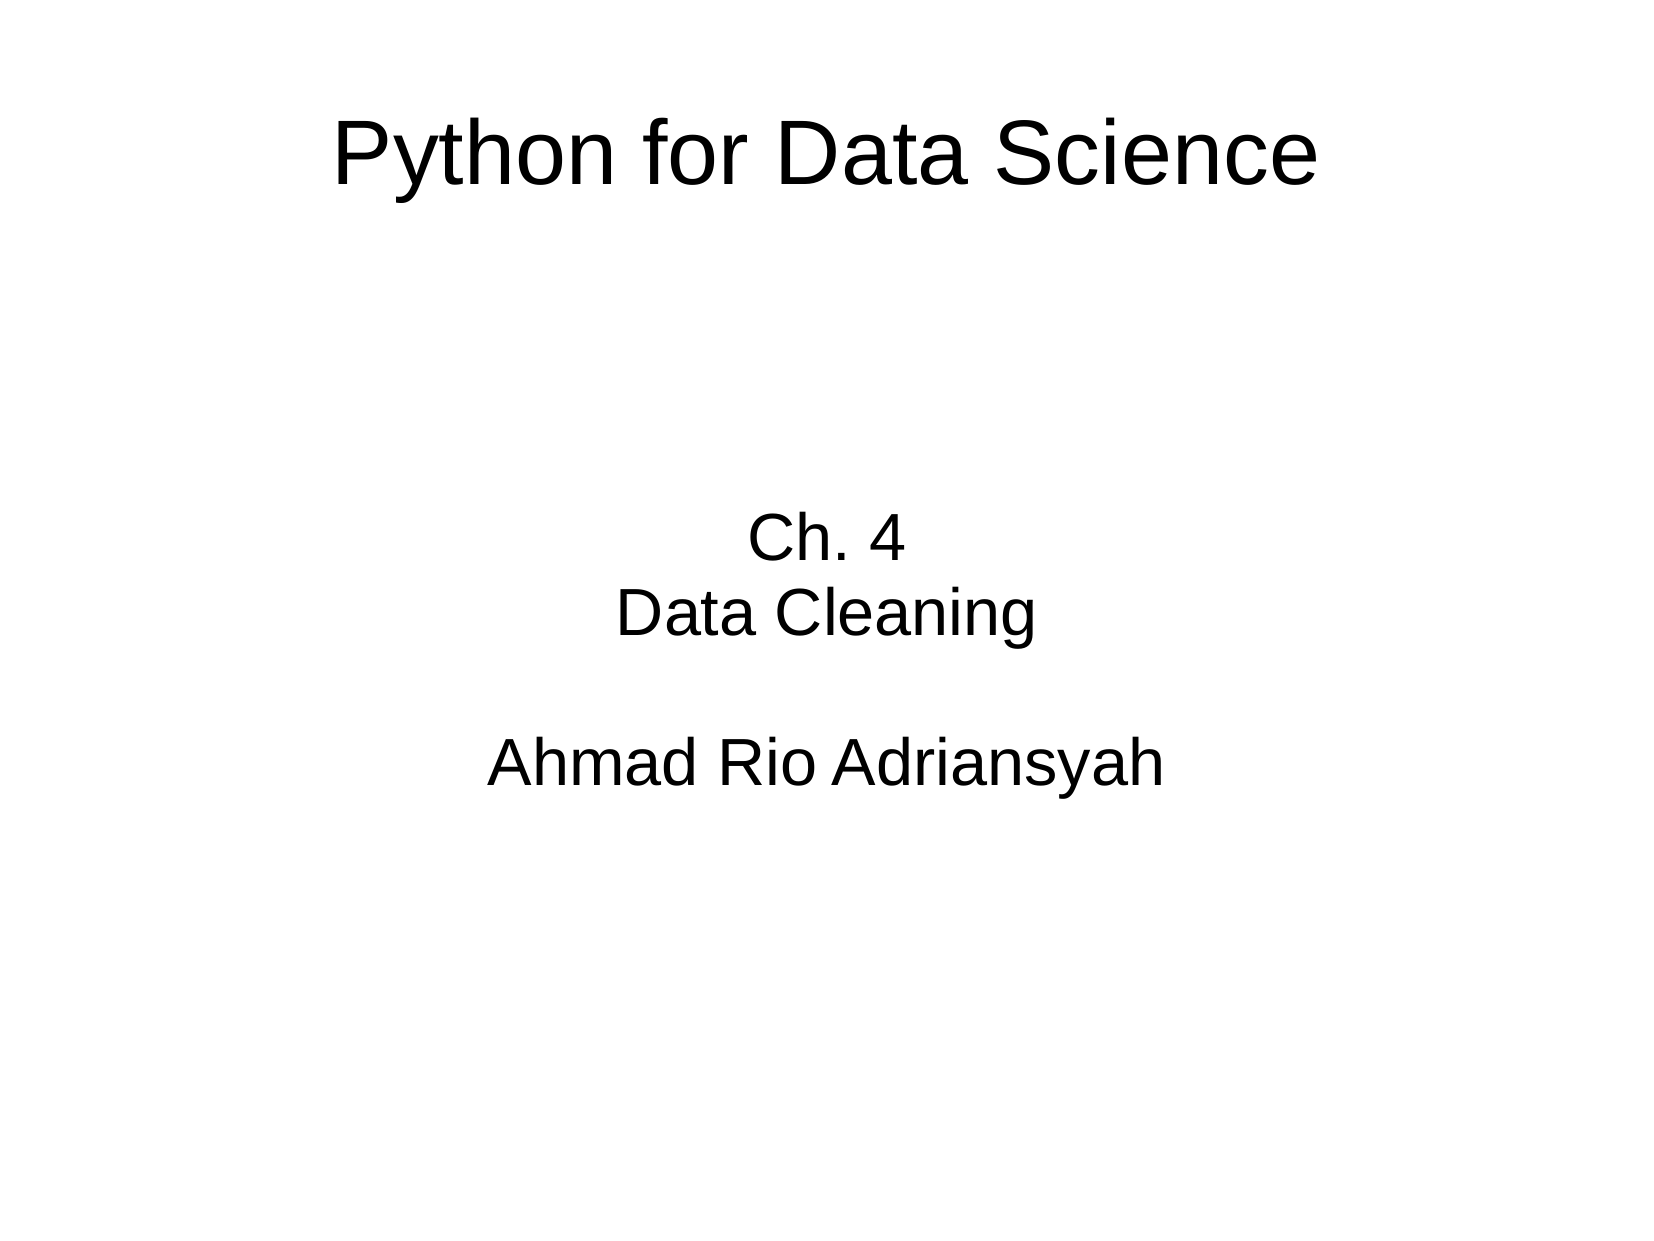

# Python for Data Science
Ch. 4
Data Cleaning
Ahmad Rio Adriansyah